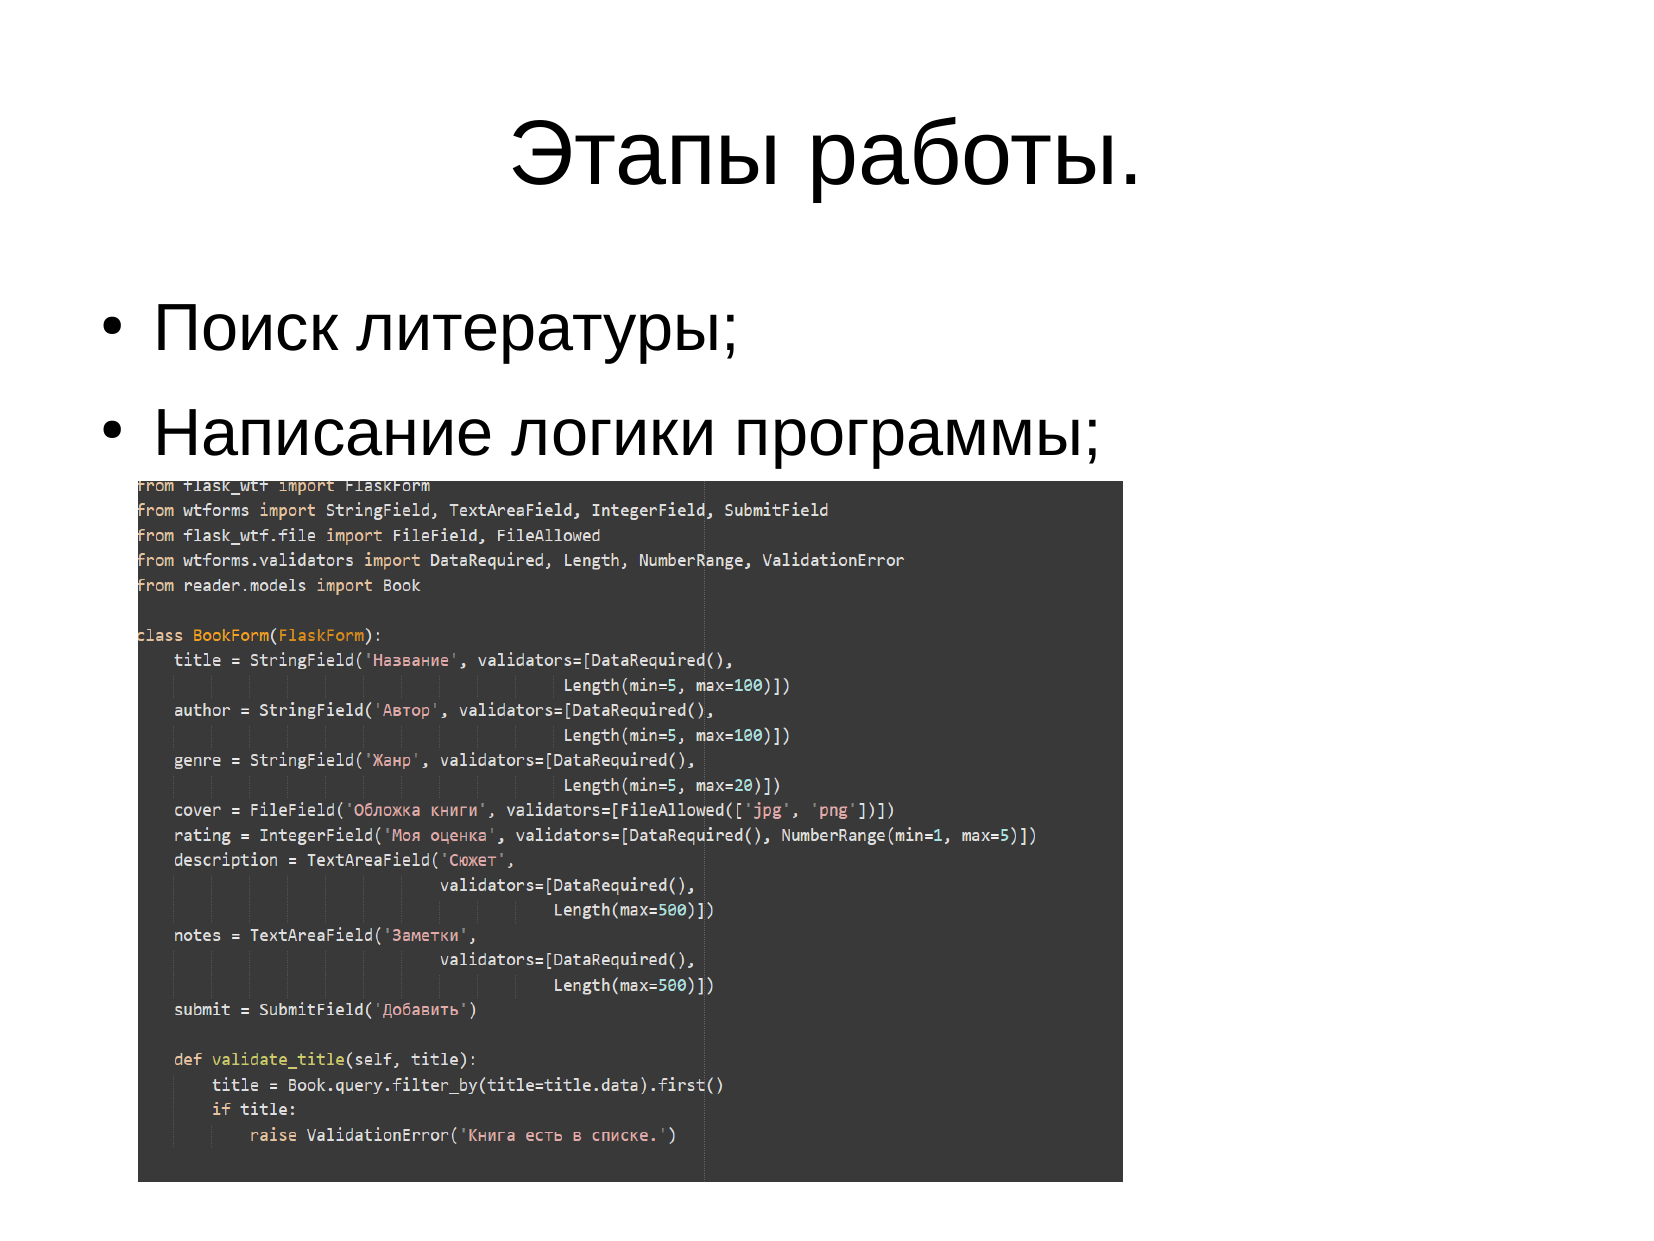

# Этапы работы.
Поиск литературы;
Написание логики программы;